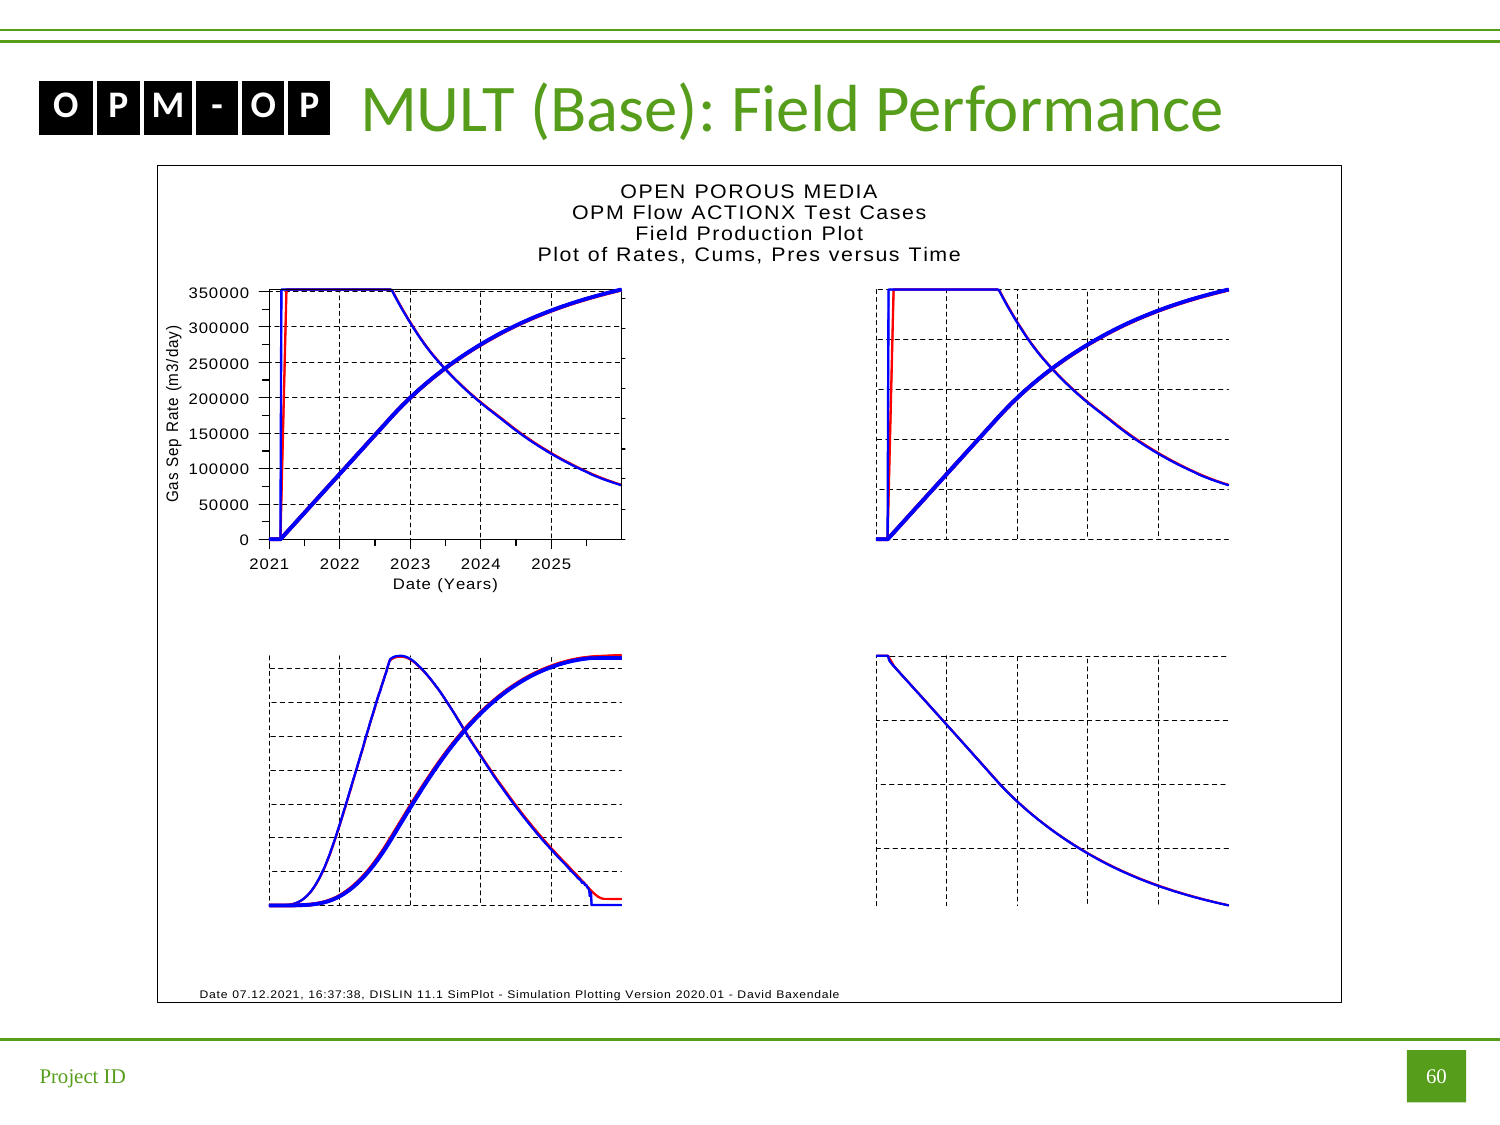

# MULT (Base): Field Performance
Project ID
60